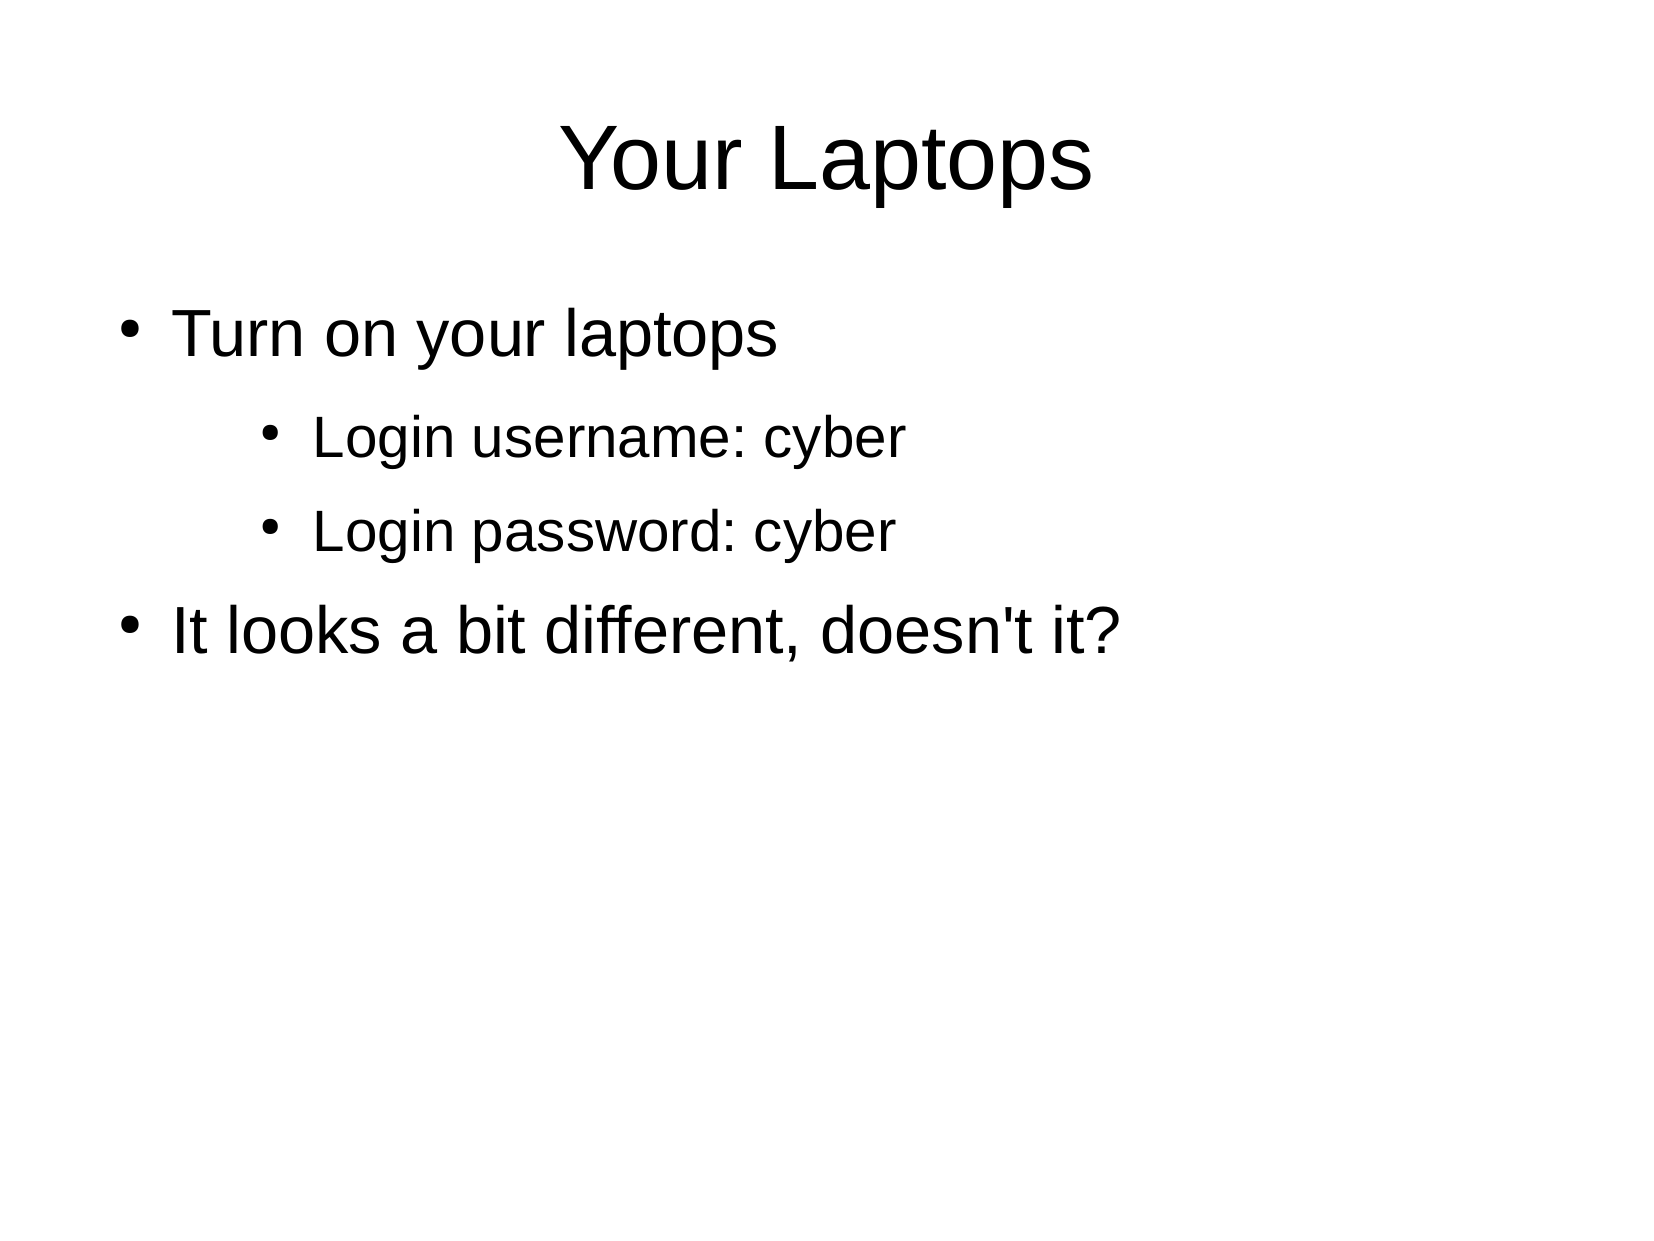

# Your Laptops
Turn on your laptops
Login username: cyber
Login password: cyber
It looks a bit different, doesn't it?